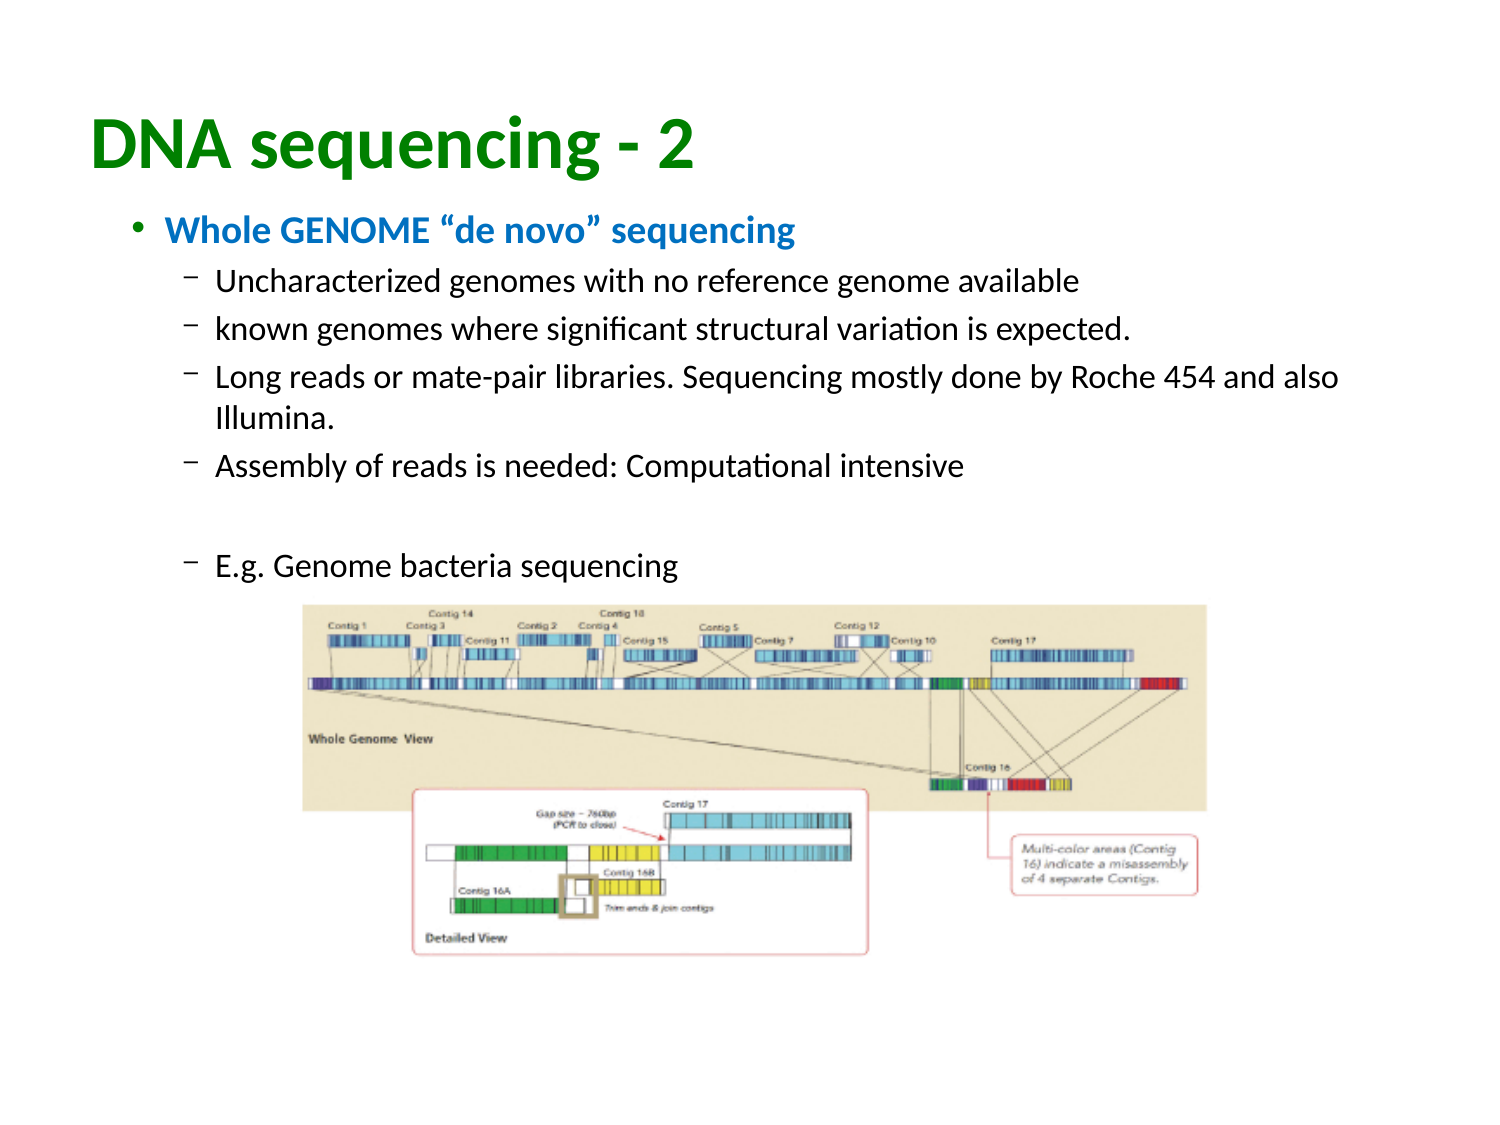

# DNA sequencing - 2
Whole GENOME “de novo” sequencing
Uncharacterized genomes with no reference genome available
known genomes where significant structural variation is expected.
Long reads or mate-pair libraries. Sequencing mostly done by Roche 454 and also Illumina.
Assembly of reads is needed: Computational intensive
E.g. Genome bacteria sequencing